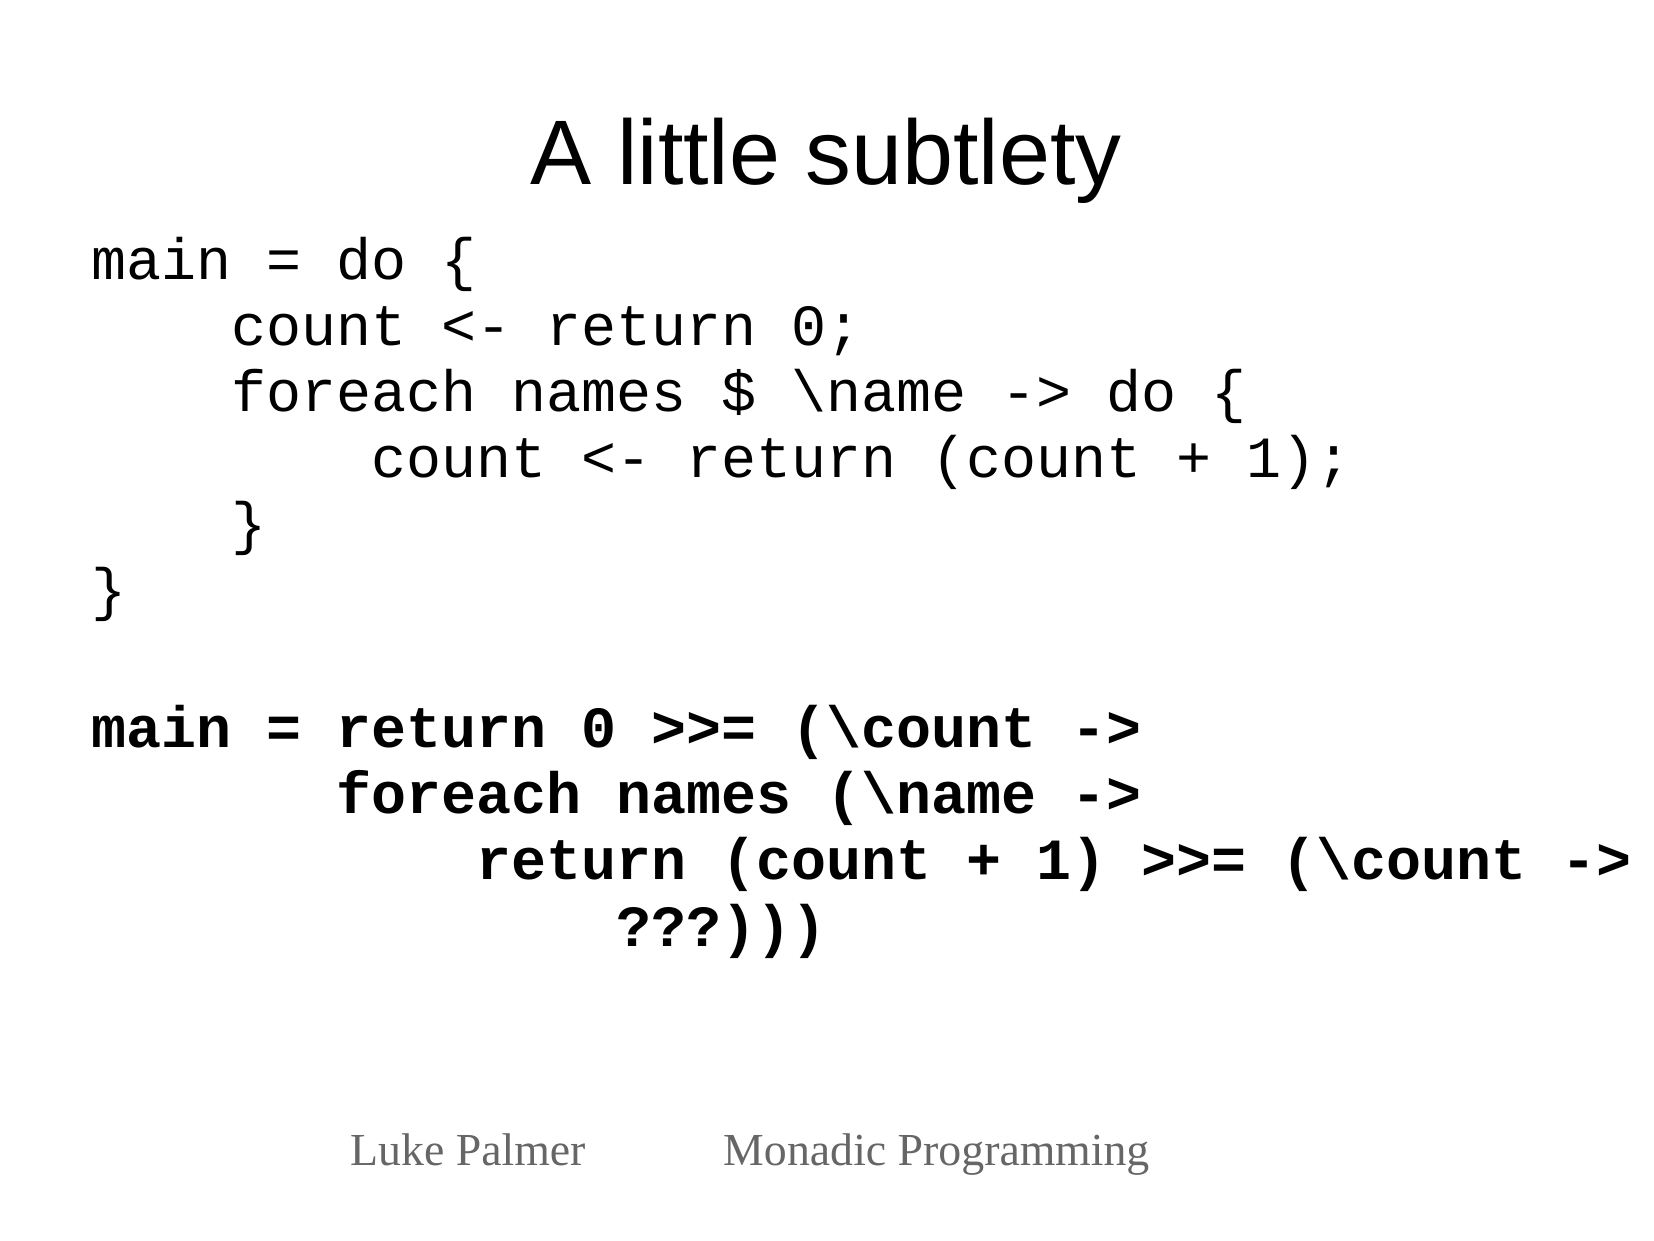

# A little subtlety
main = do {
 count <- return 0;
 foreach names $ \name -> do {
 count <- return (count + 1);
 }
}
main = return 0 >>= (\count ->
 foreach names (\name ->
 return (count + 1) >>= (\count ->
 ???)))